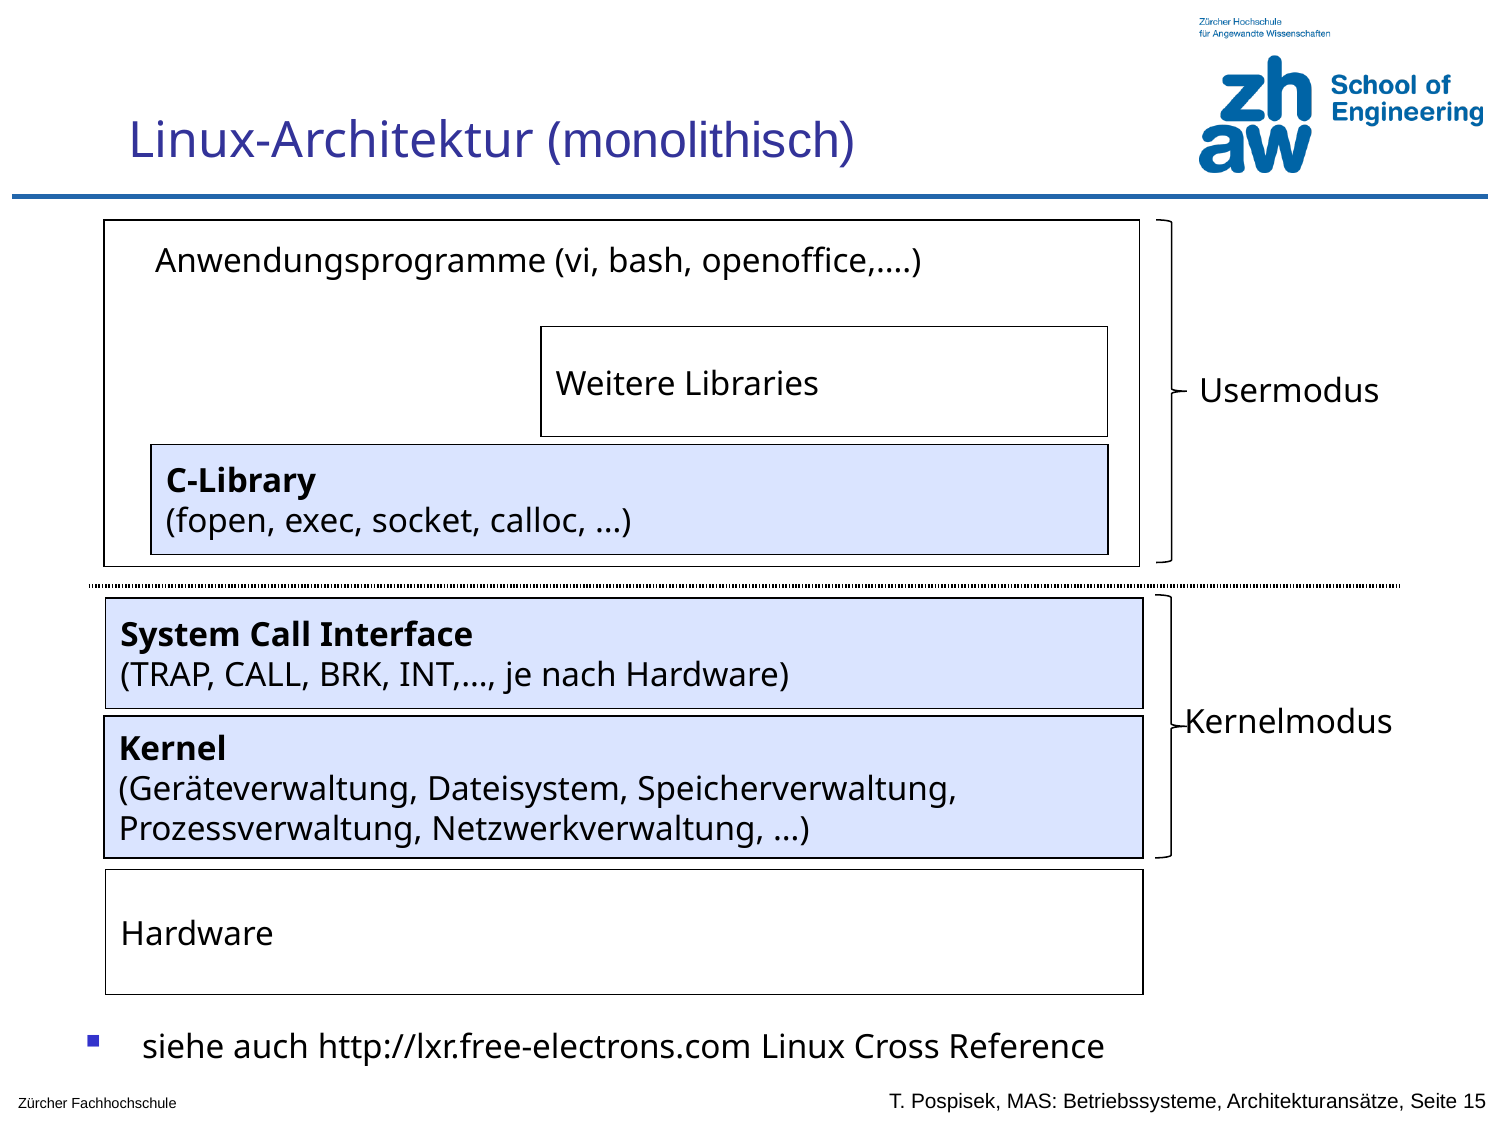

# Linux-Architektur (monolithisch)
Anwendungsprogramme (vi, bash, openoffice,….)
Weitere Libraries
Usermodus
C-Library
(fopen, exec, socket, calloc, …)
System Call Interface
(TRAP, CALL, BRK, INT,…, je nach Hardware)
Kernelmodus
Kernel
(Geräteverwaltung, Dateisystem, Speicherverwaltung,
Prozessverwaltung, Netzwerkverwaltung, …)
Hardware
siehe auch http://lxr.free-electrons.com Linux Cross Reference